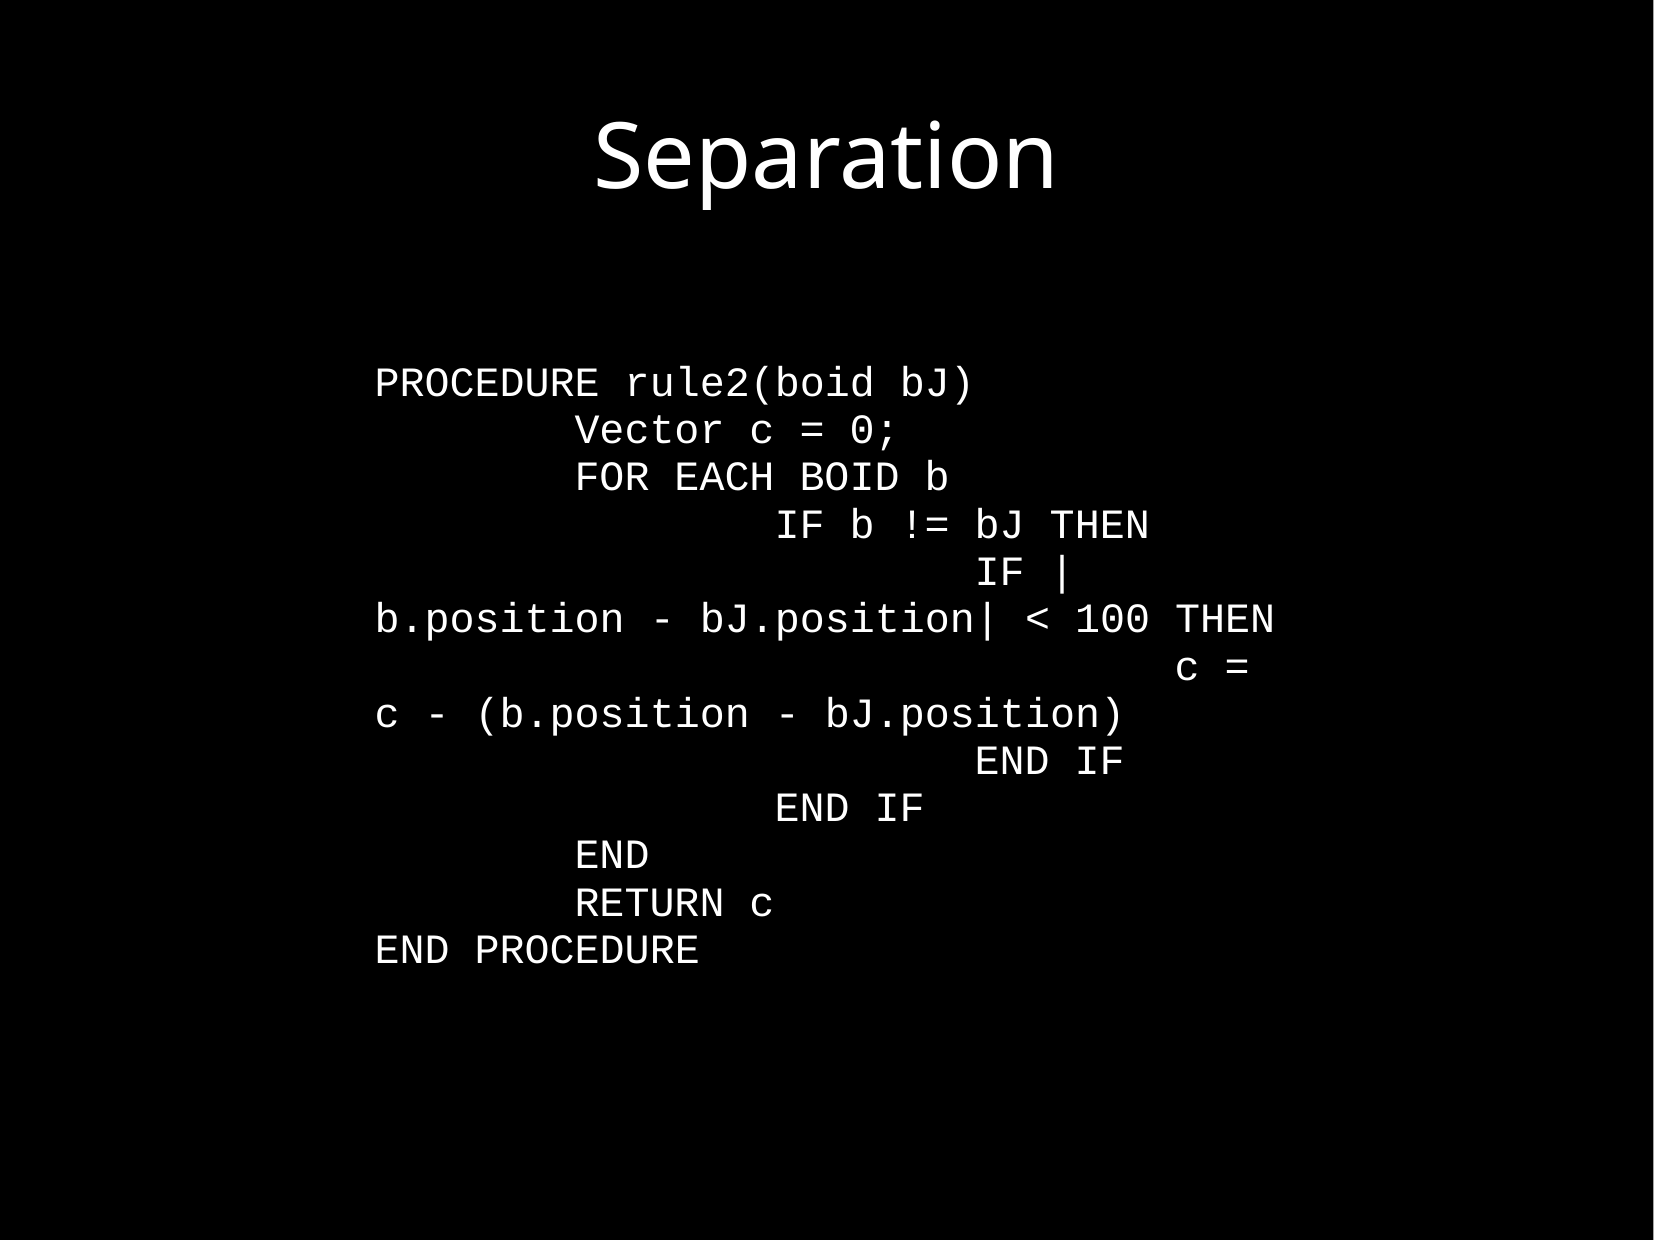

# Separation
PROCEDURE rule2(boid bJ)
 Vector c = 0;
 FOR EACH BOID b
 IF b != bJ THEN
 IF |b.position - bJ.position| < 100 THEN
 c = c - (b.position - bJ.position)
 END IF
 END IF
 END
 RETURN c
END PROCEDURE